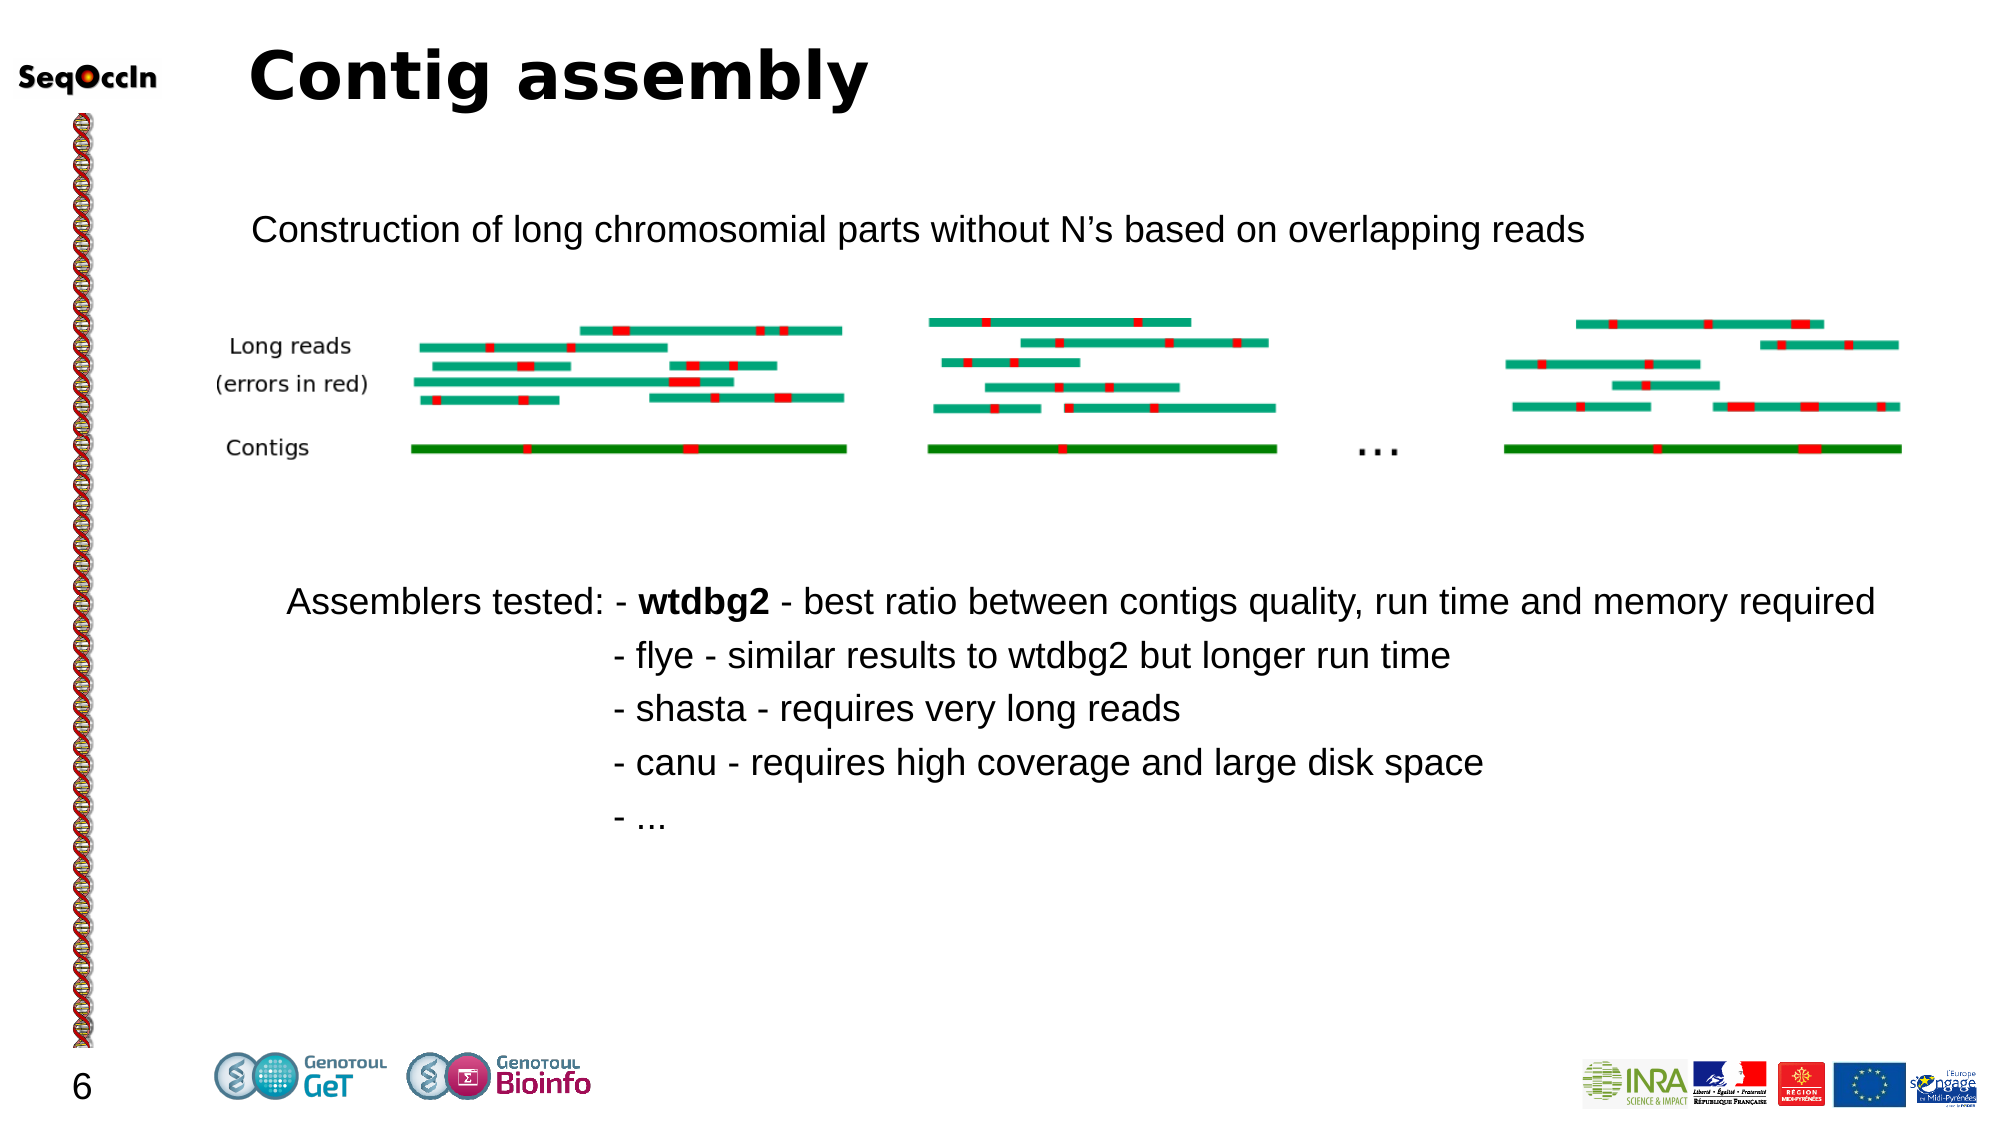

# Contig assembly
Construction of long chromosomial parts without N’s based on overlapping reads
Assemblers tested: - wtdbg2 - best ratio between contigs quality, run time and memory required
				 - flye - similar results to wtdbg2 but longer run time
				 - shasta - requires very long reads
				 - canu - requires high coverage and large disk space
				 - ...